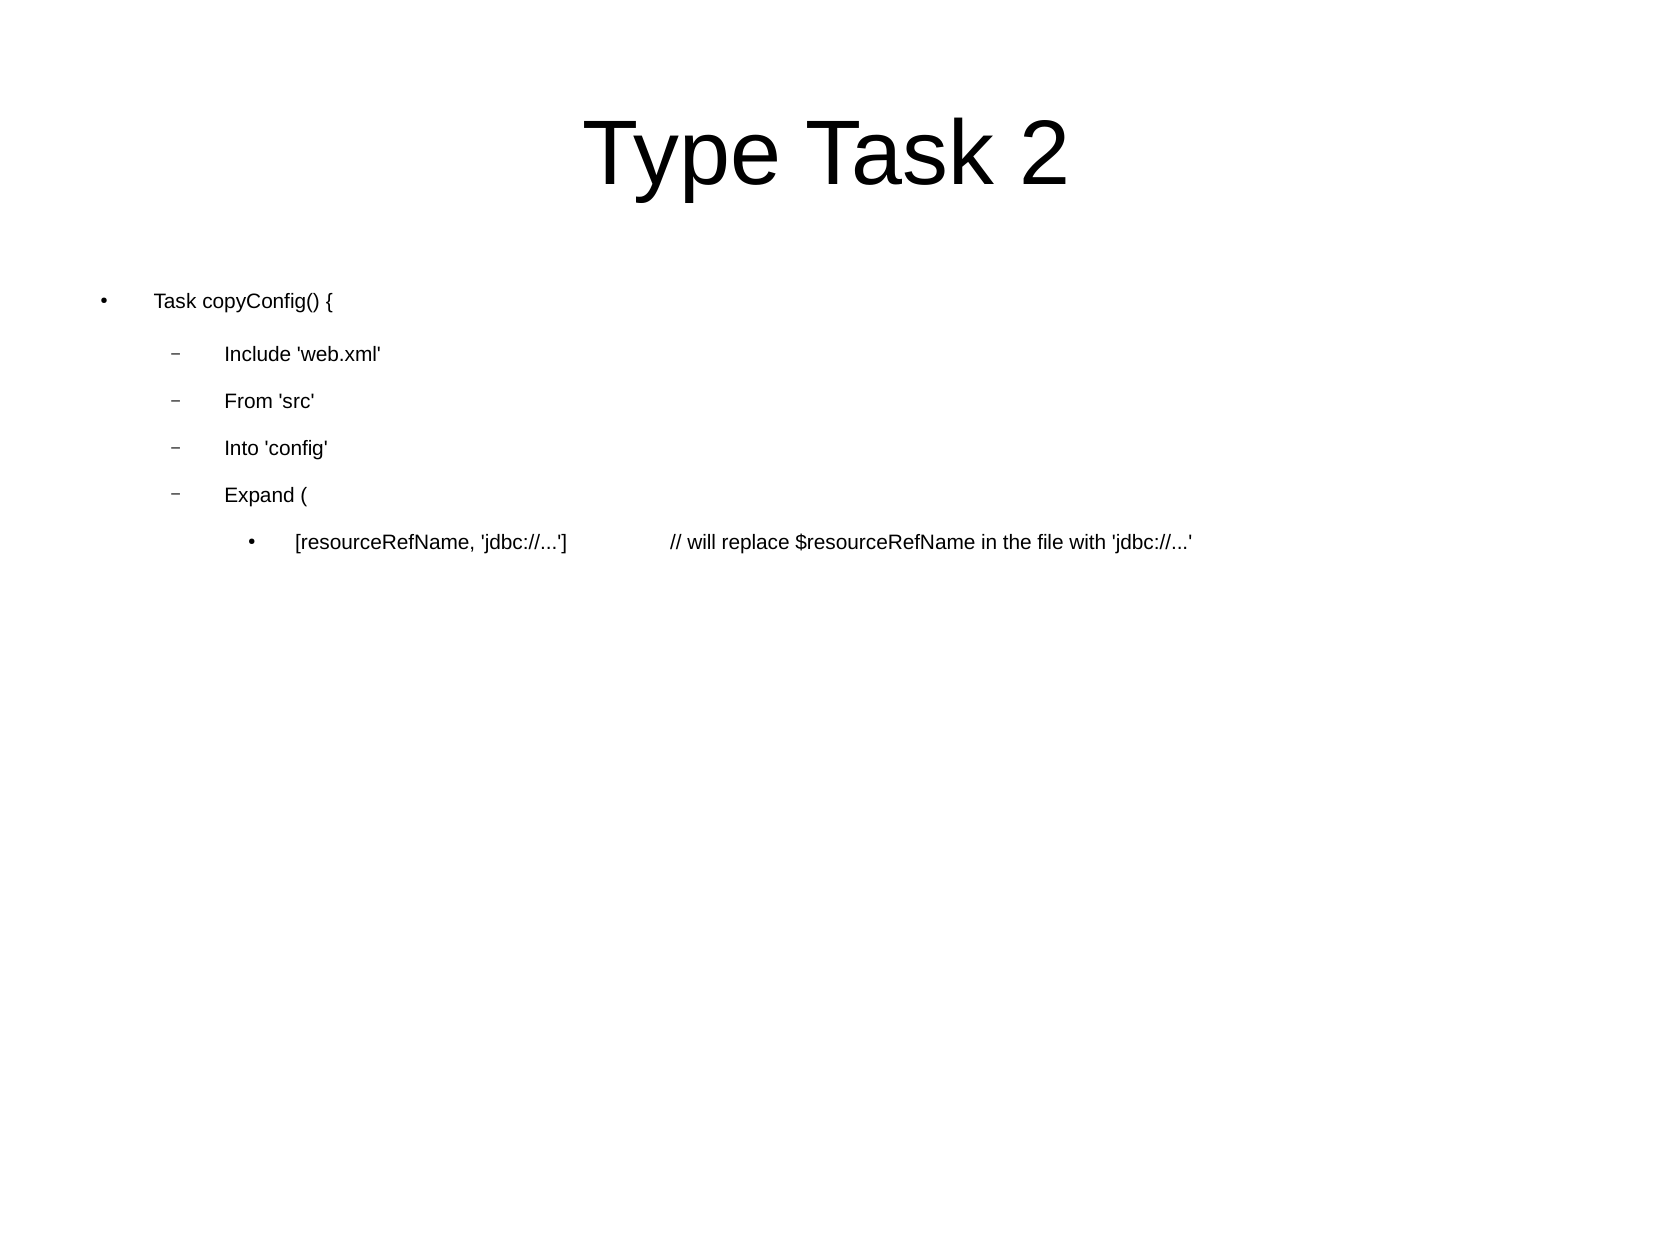

# Type Task 2
Task copyConfig() {
Include 'web.xml'
From 'src'
Into 'config'
Expand (
[resourceRefName, 'jdbc://...']		// will replace $resourceRefName in the file with 'jdbc://...'